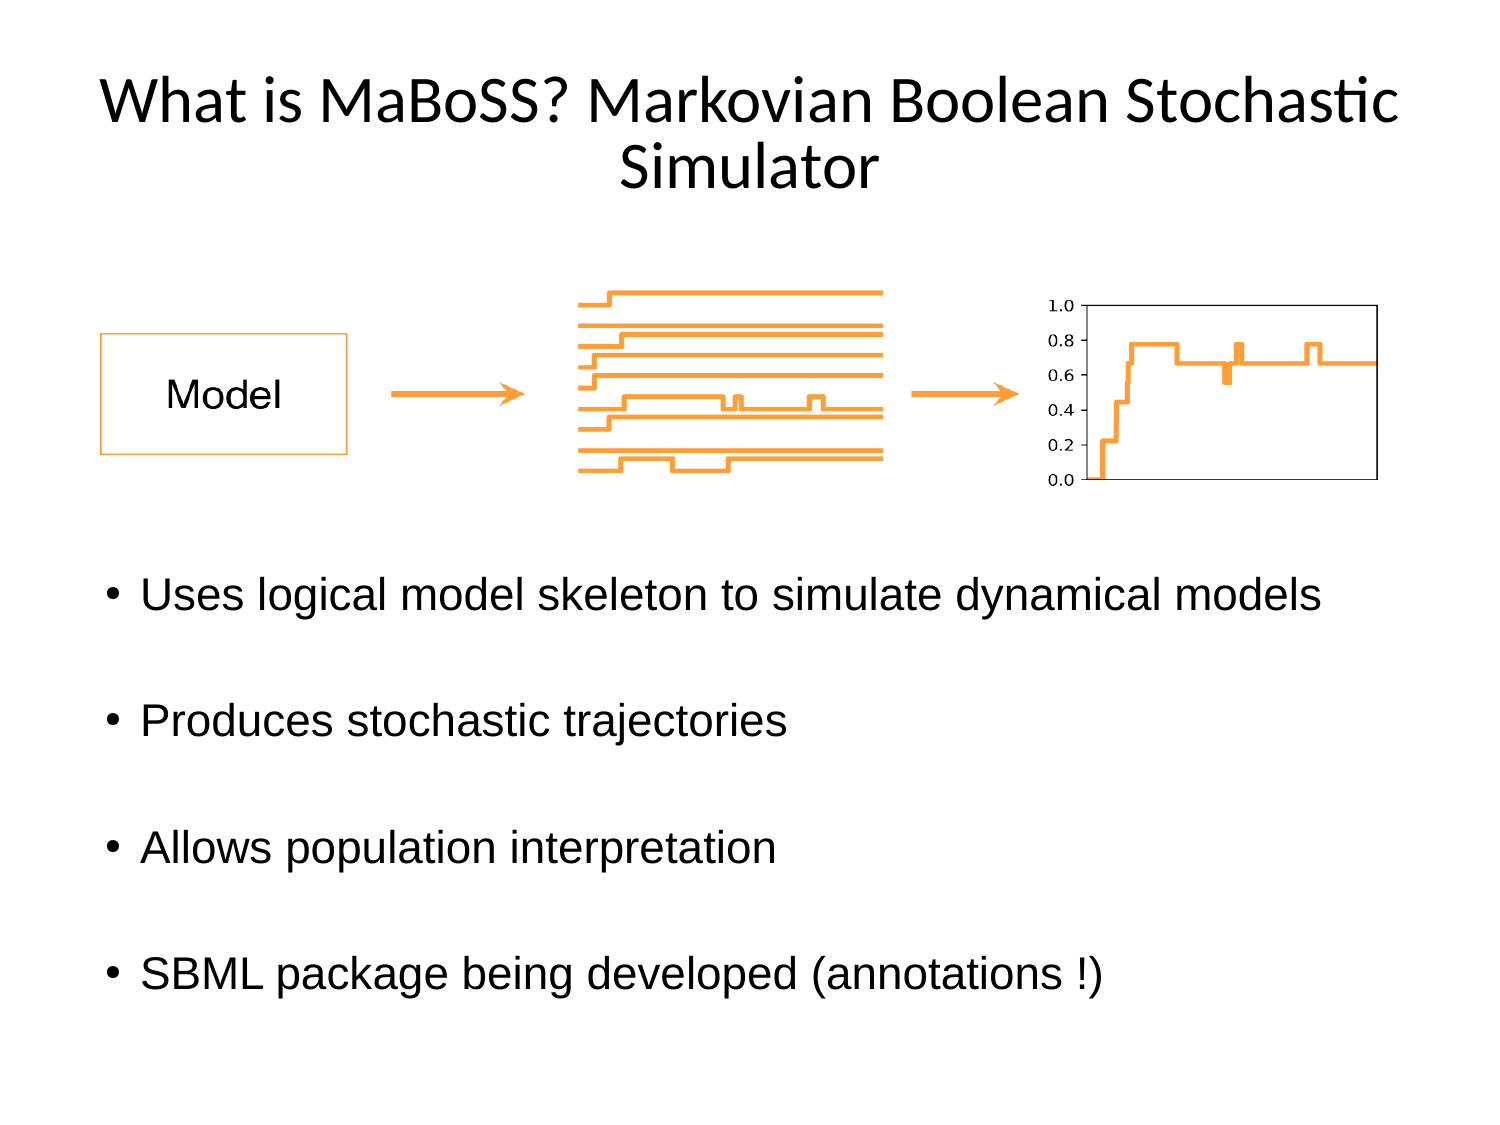

# What is MaBoSS? Markovian Boolean Stochastic Simulator
Uses logical model skeleton to simulate dynamical models
Produces stochastic trajectories
Allows population interpretation
SBML package being developed (annotations !)